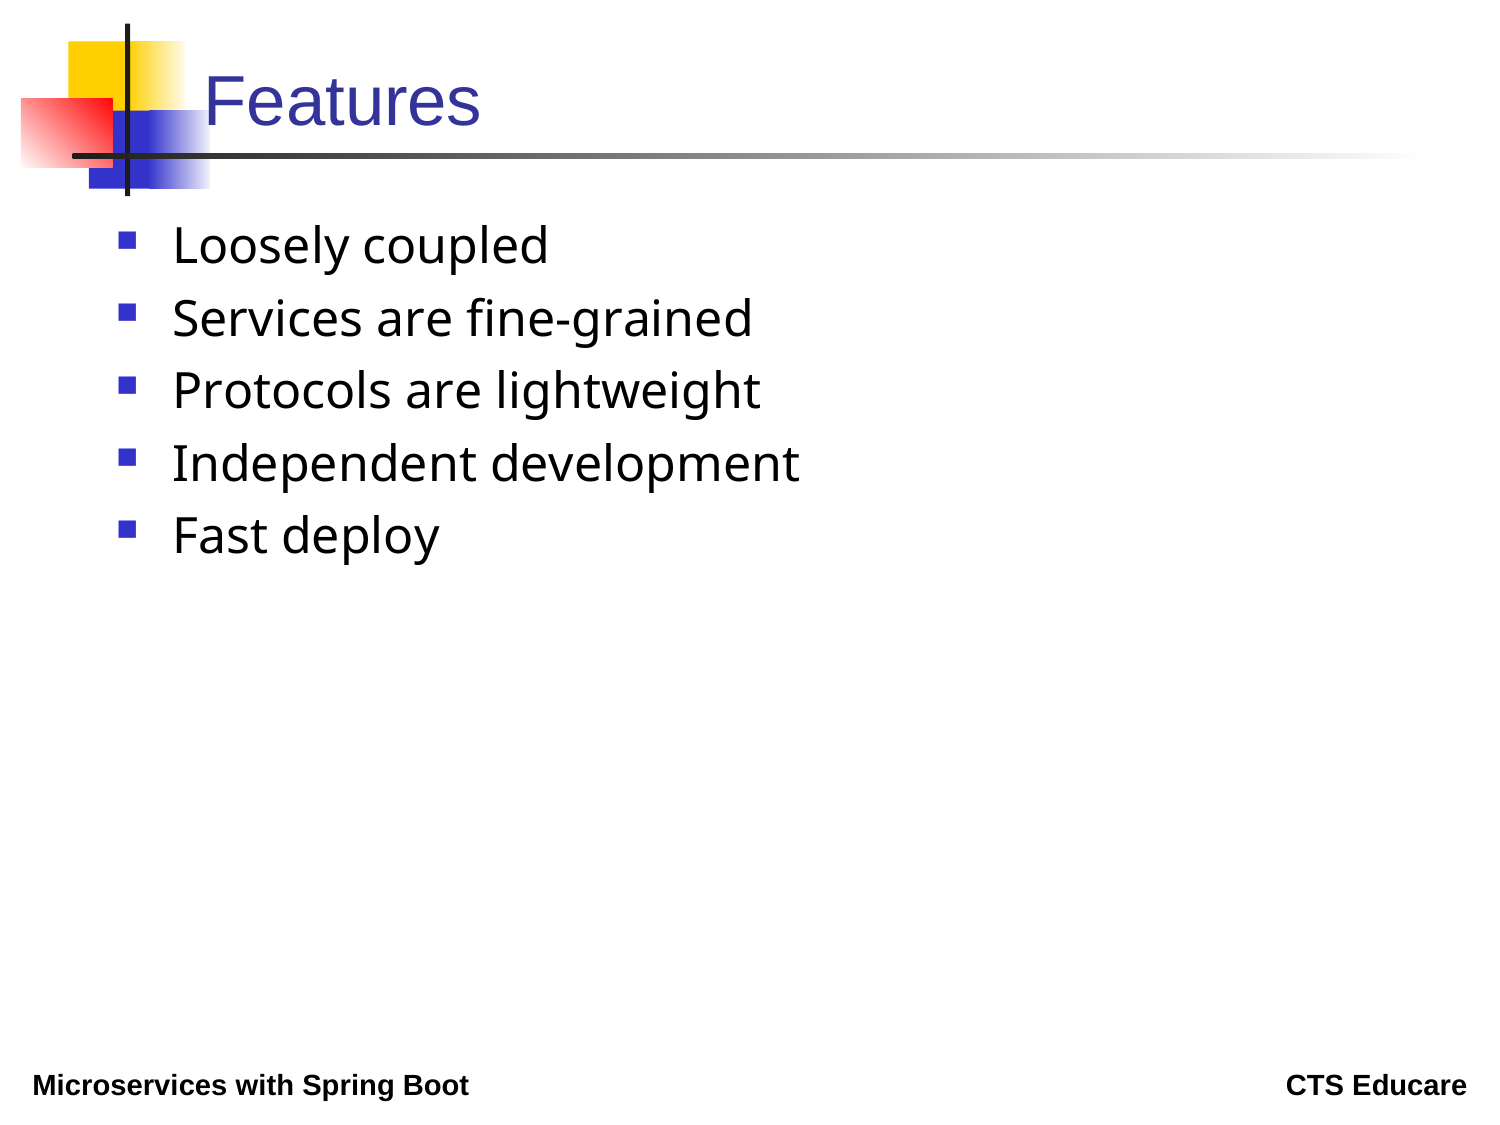

# Features
Loosely coupled
Services are fine-grained
Protocols are lightweight
Independent development
Fast deploy